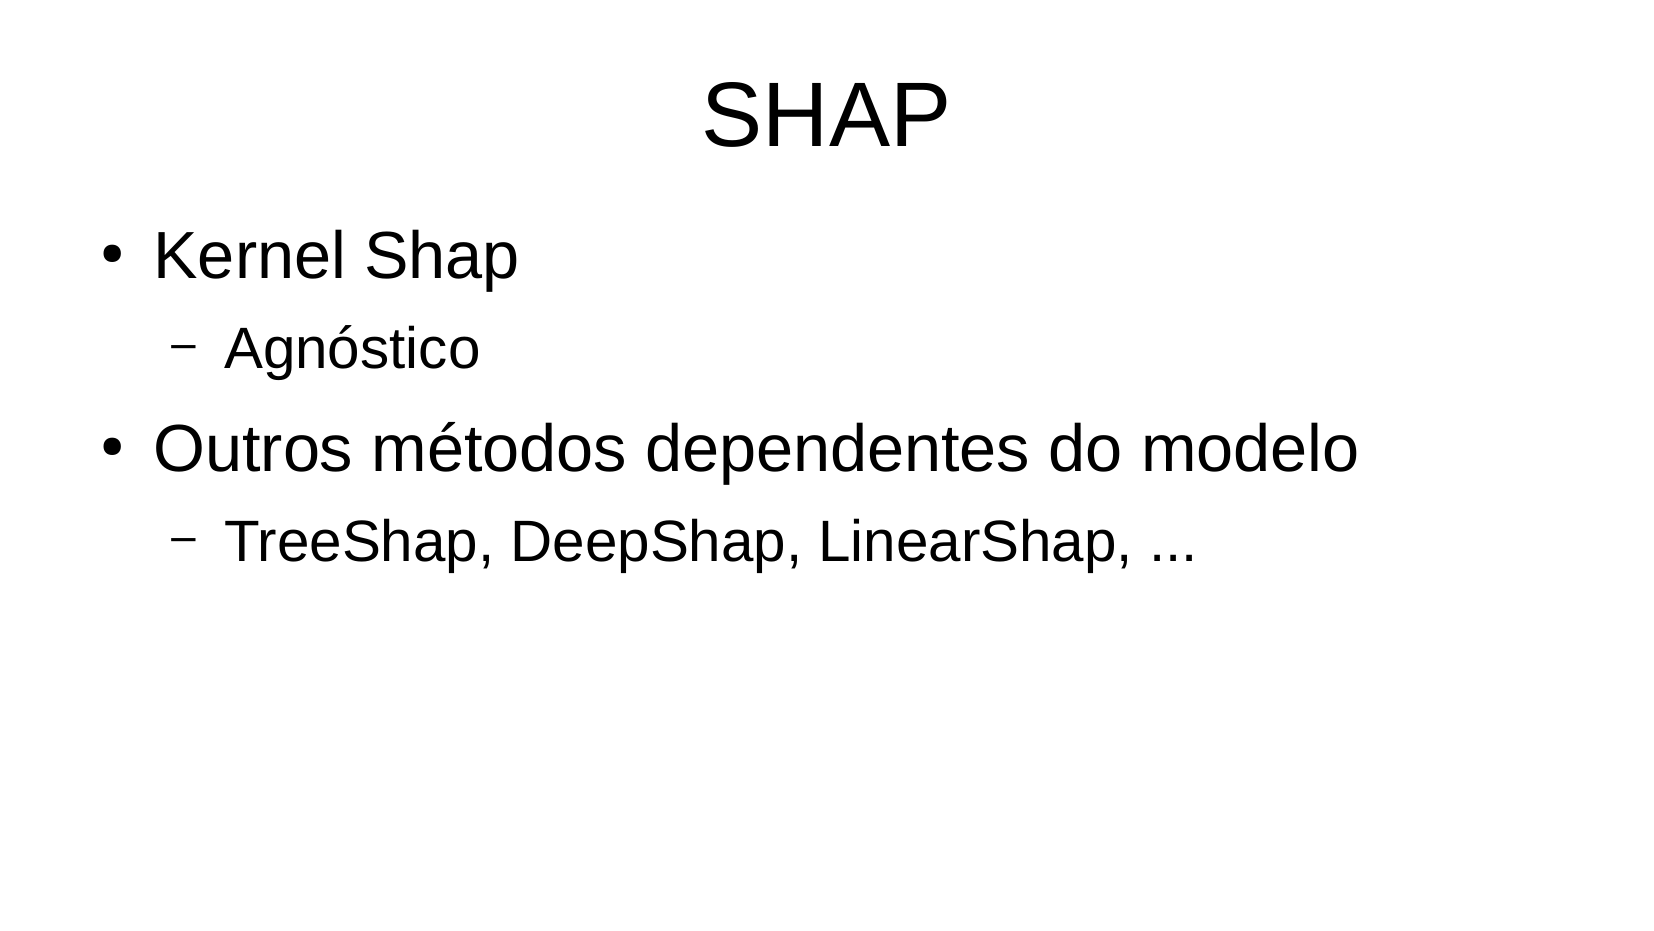

# SHAP
Kernel Shap
Agnóstico
Outros métodos dependentes do modelo
TreeShap, DeepShap, LinearShap, ...